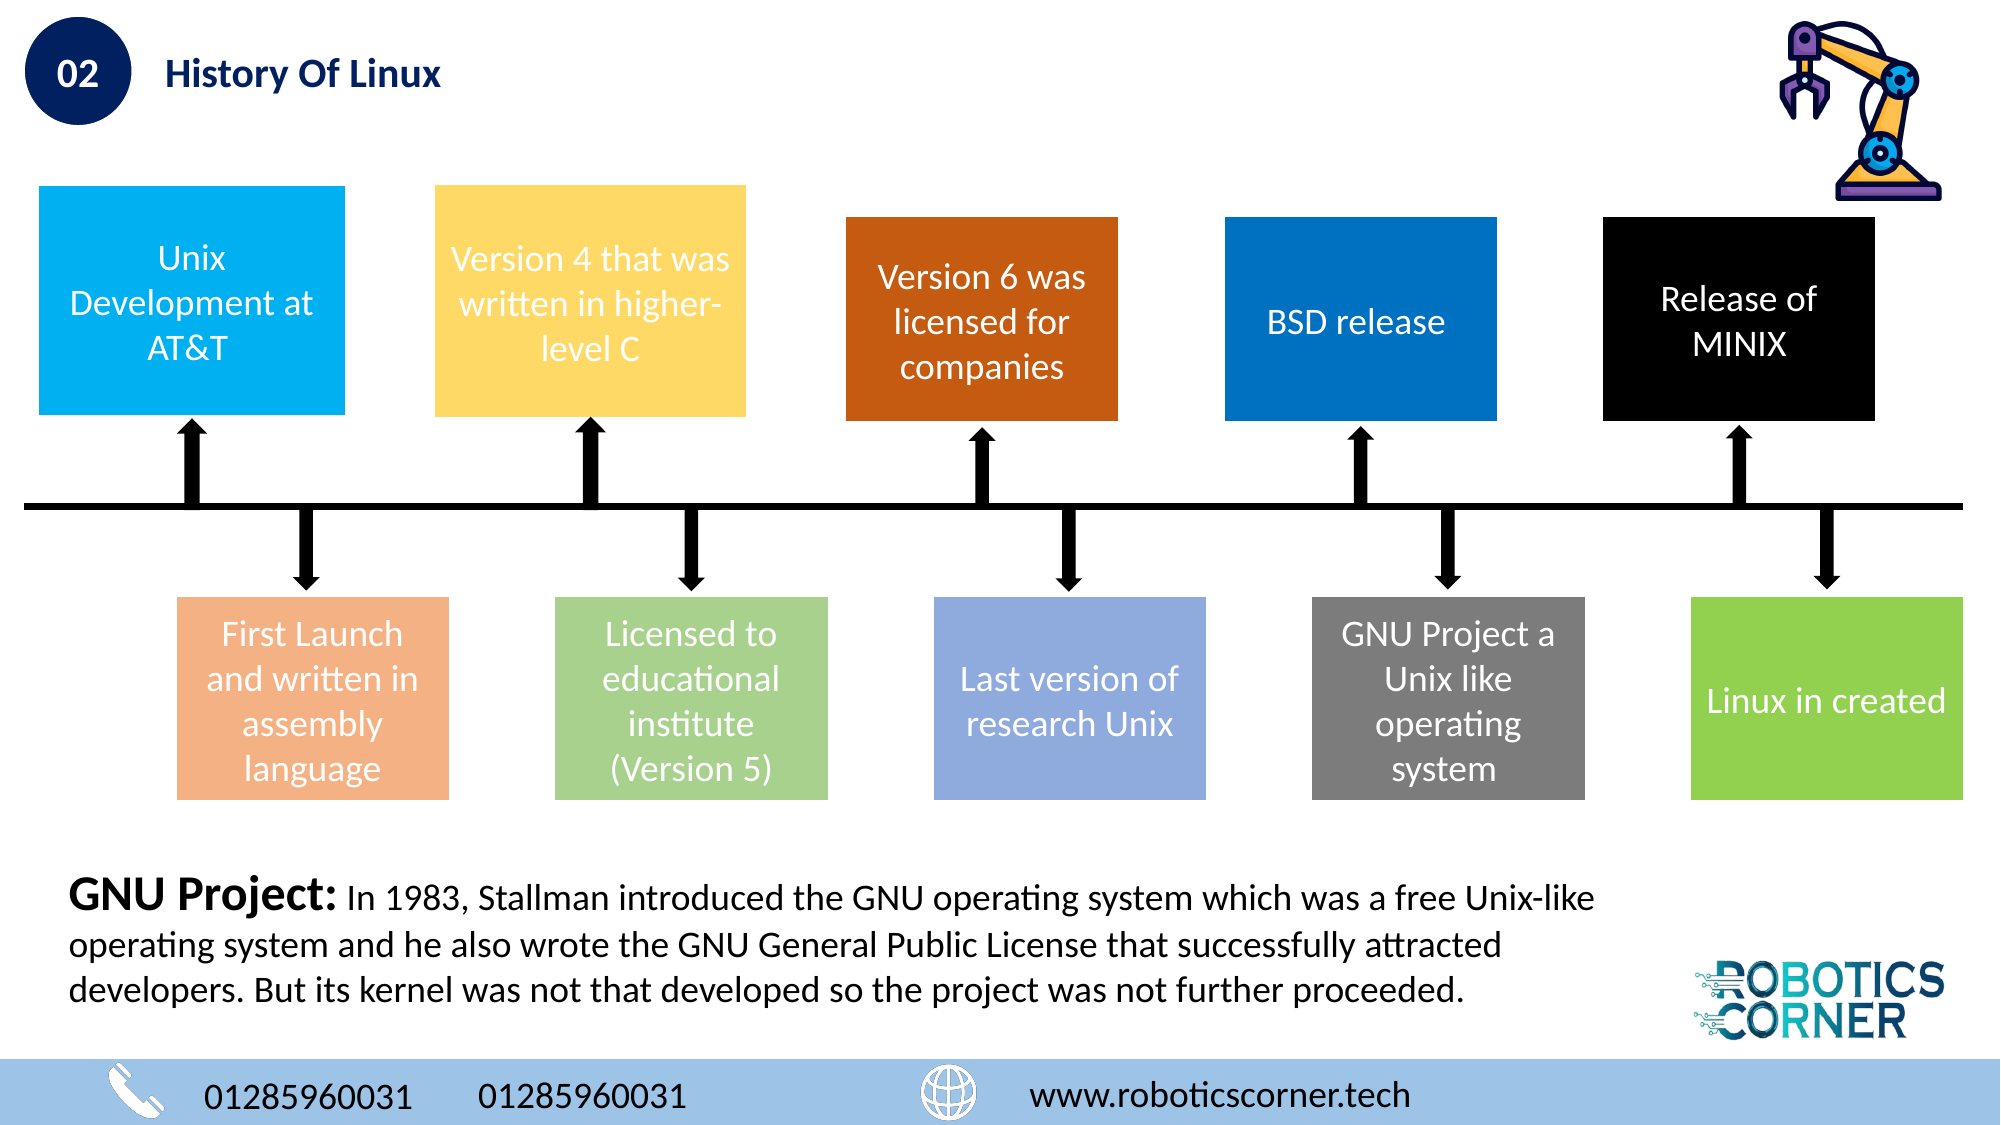

02
History Of Linux
Version 4 that was written in higher-level C
Unix Development at AT&T
Version 6 was licensed for companies
BSD release
Release of MINIX
GNU Project a Unix like operating system
Linux in created
First Launch and written in assembly language
Licensed to educational institute (Version 5)
Last version of research Unix
GNU Project: In 1983, Stallman introduced the GNU operating system which was a free Unix-like operating system and he also wrote the GNU General Public License that successfully attracted developers. But its kernel was not that developed so the project was not further proceeded.
www.roboticscorner.tech
01285960031
01285960031